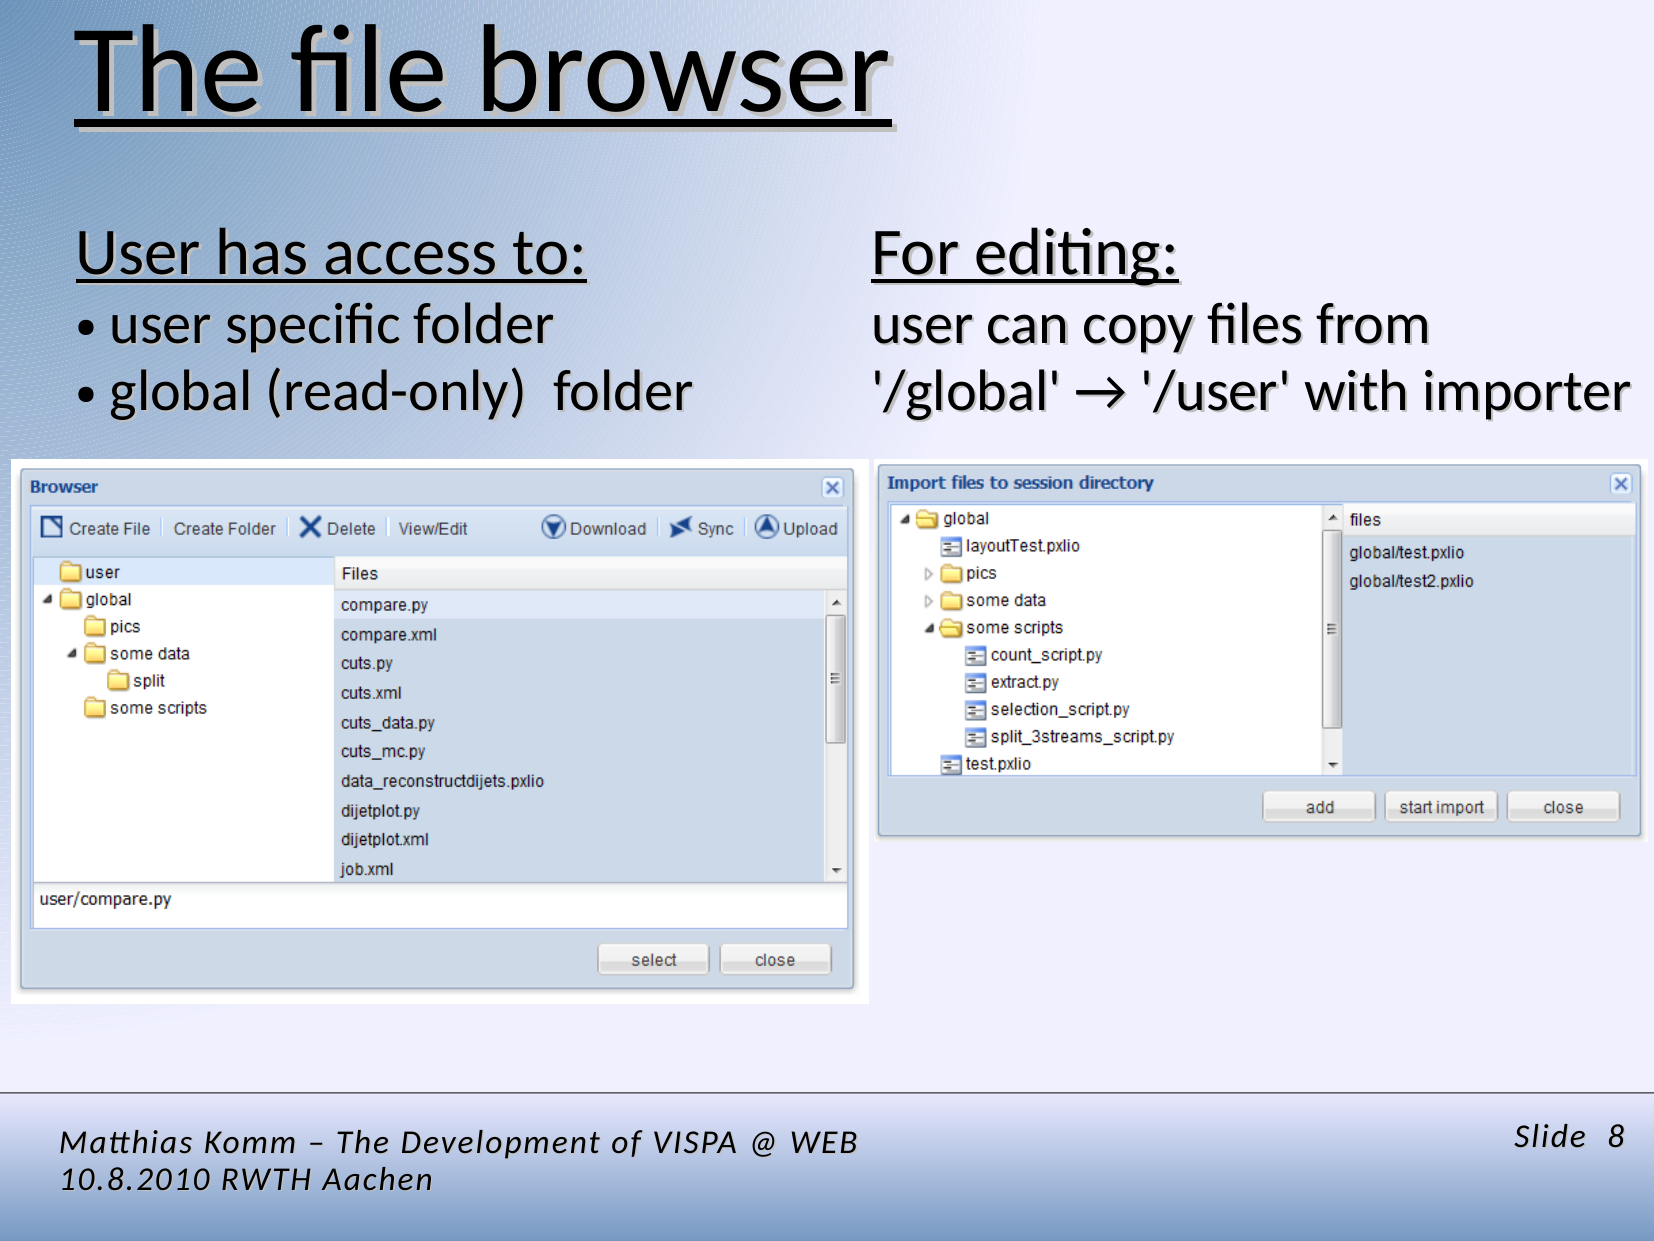

The file browser
User has access to:
 user specific folder
 global (read-only) folder
For editing:
user can copy files from
'/global' → '/user' with importer
8
Matthias Komm